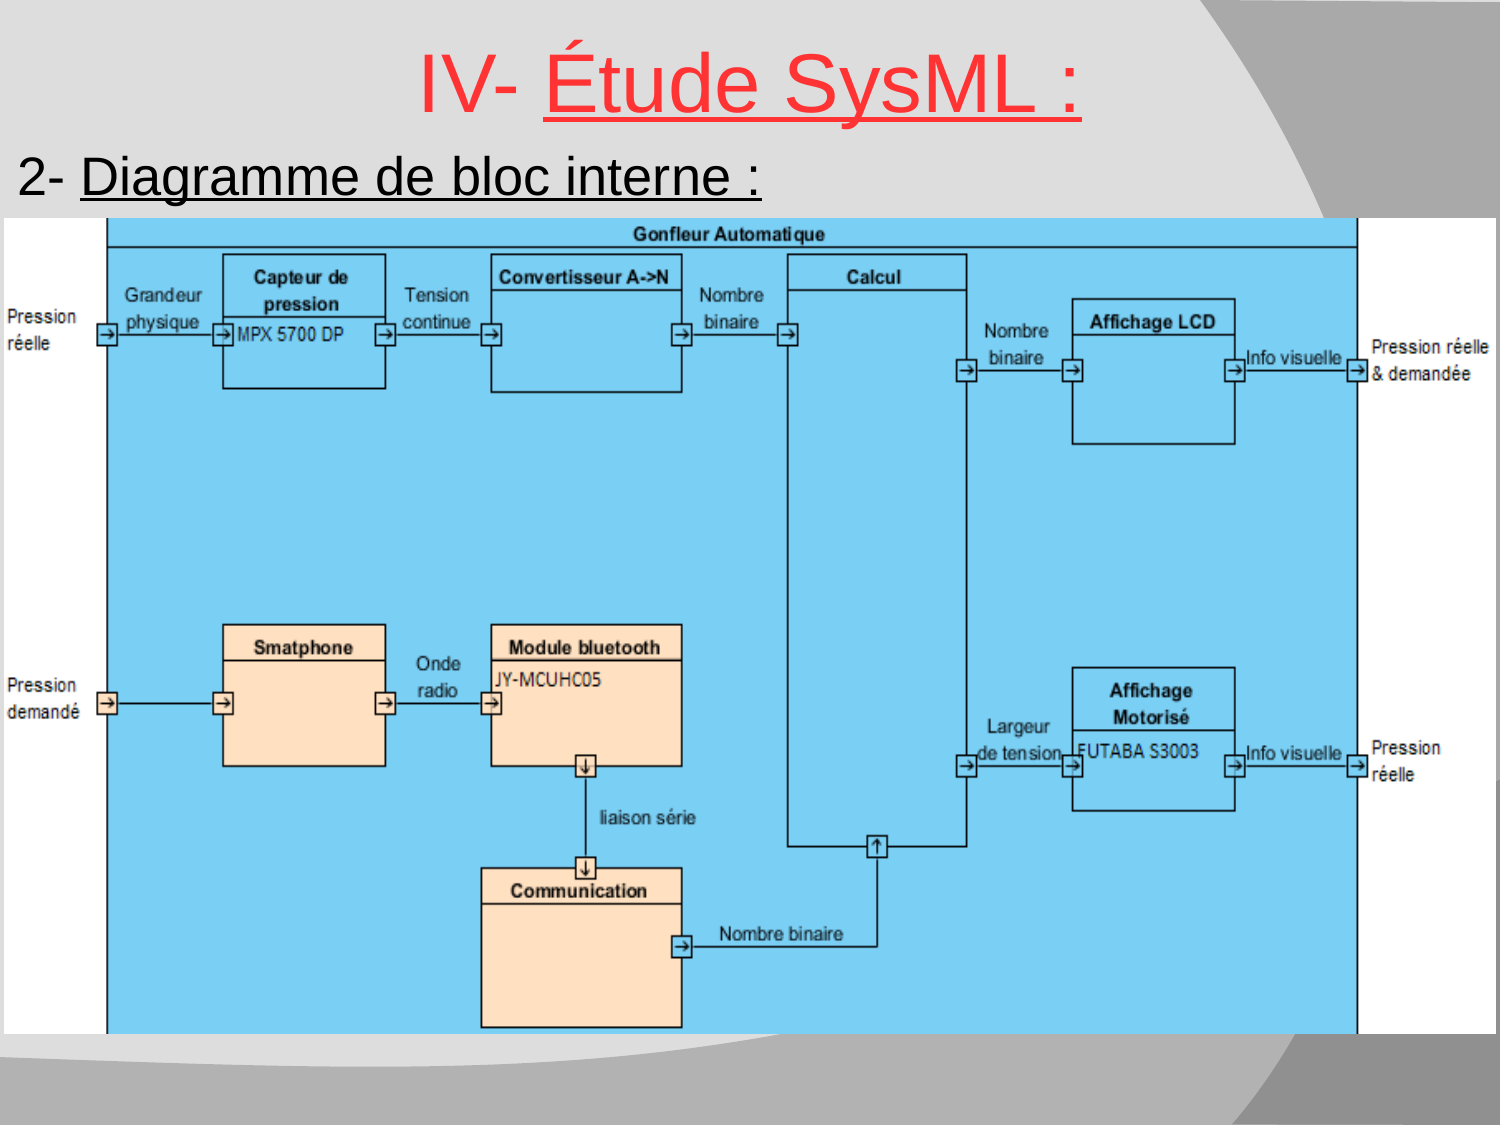

IV- Étude SysML :
2- Diagramme de bloc interne :